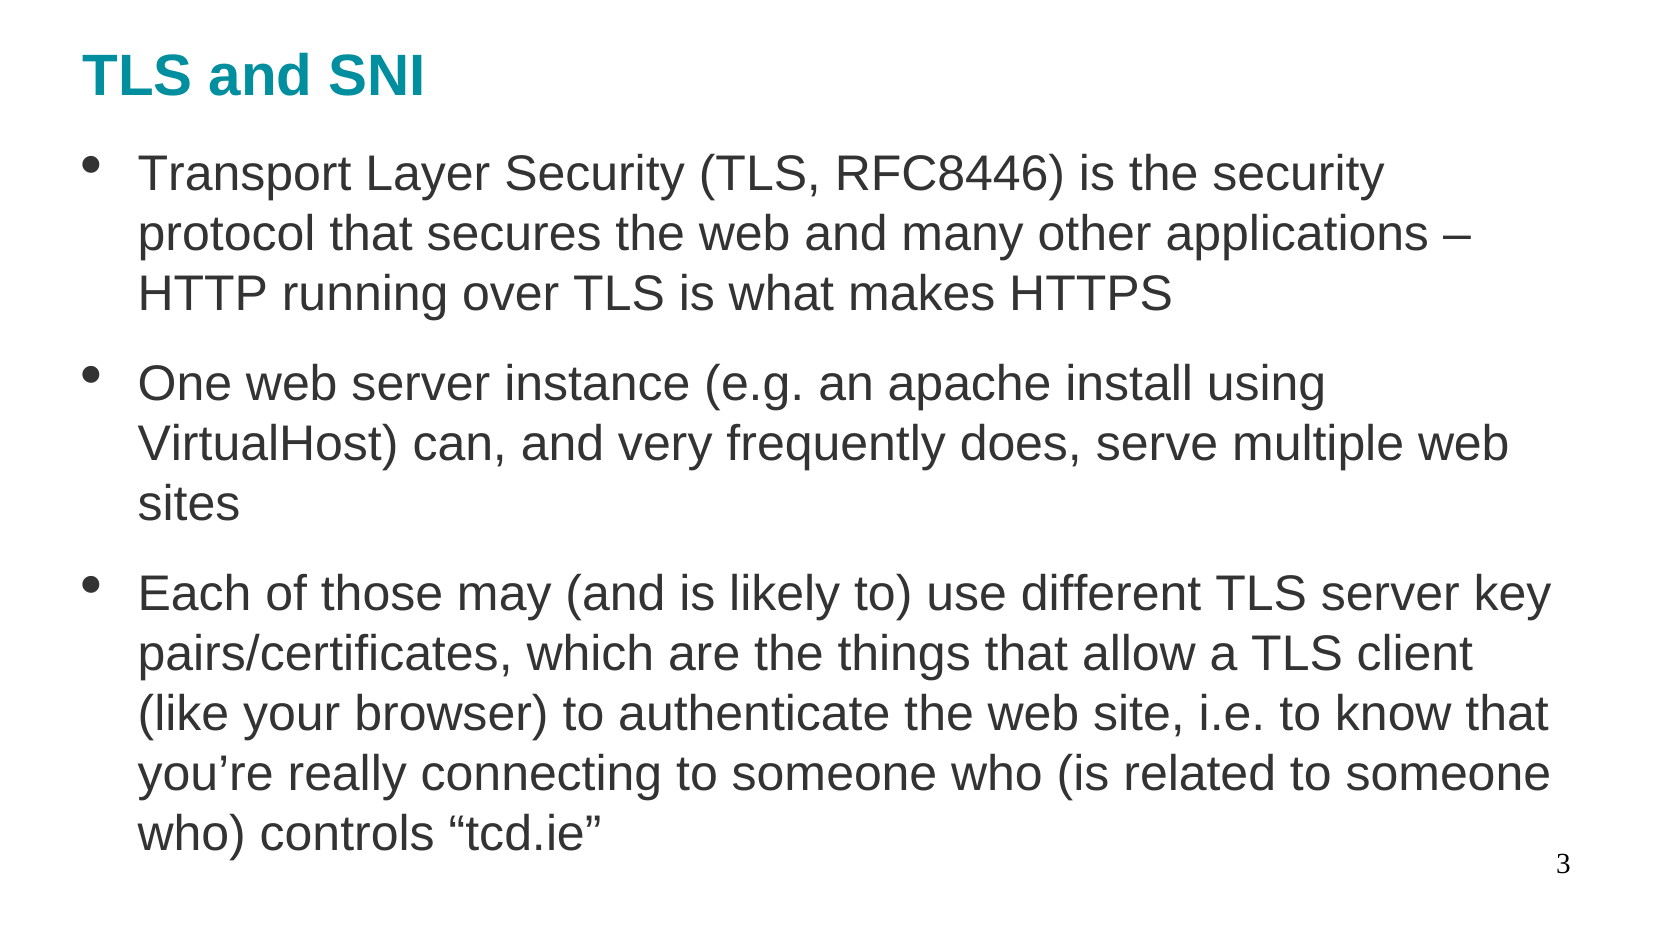

TLS and SNI
Transport Layer Security (TLS, RFC8446) is the security protocol that secures the web and many other applications – HTTP running over TLS is what makes HTTPS
One web server instance (e.g. an apache install using VirtualHost) can, and very frequently does, serve multiple web sites
Each of those may (and is likely to) use different TLS server key pairs/certificates, which are the things that allow a TLS client (like your browser) to authenticate the web site, i.e. to know that you’re really connecting to someone who (is related to someone who) controls “tcd.ie”
3